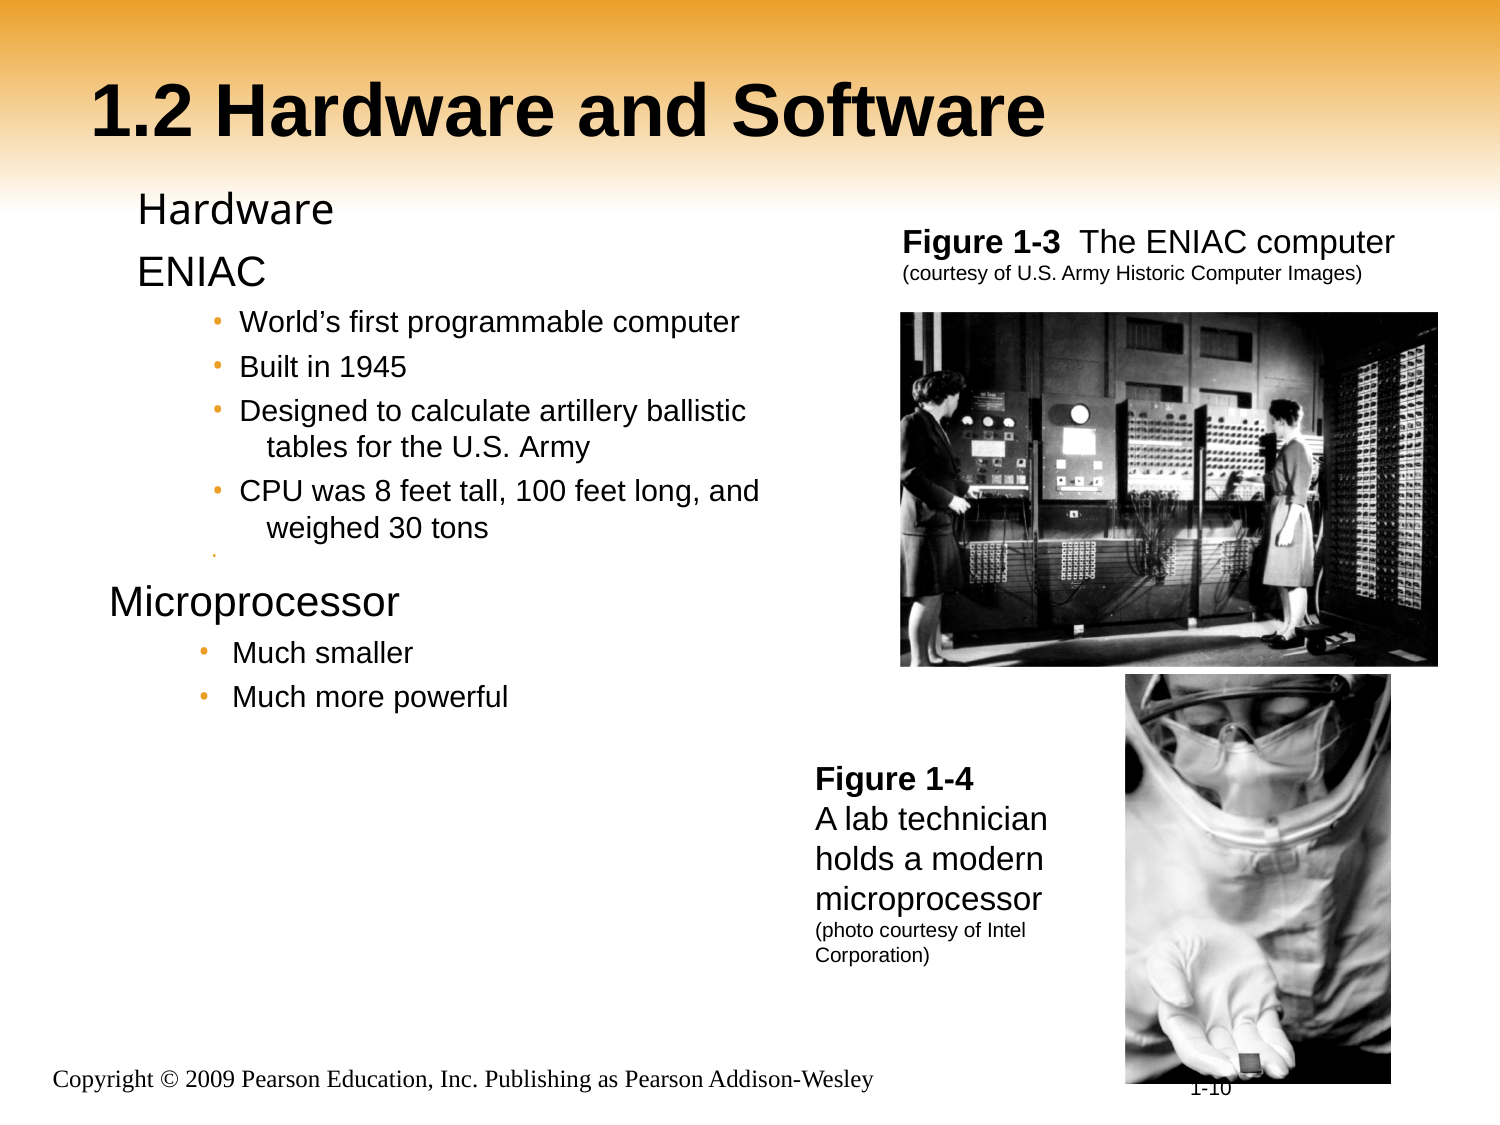

# 1.2 Hardware and Software
Hardware
ENIAC
World’s first programmable computer
Built in 1945
Designed to calculate artillery ballistic tables for the U.S. Army
CPU was 8 feet tall, 100 feet long, and weighed 30 tons
Microprocessor
Much smaller
Much more powerful
Figure 1-3 The ENIAC computer (courtesy of U.S. Army Historic Computer Images)
Figure 1-4
A lab technician holds a modern microprocessor (photo courtesy of Intel
Corporation)
1-9